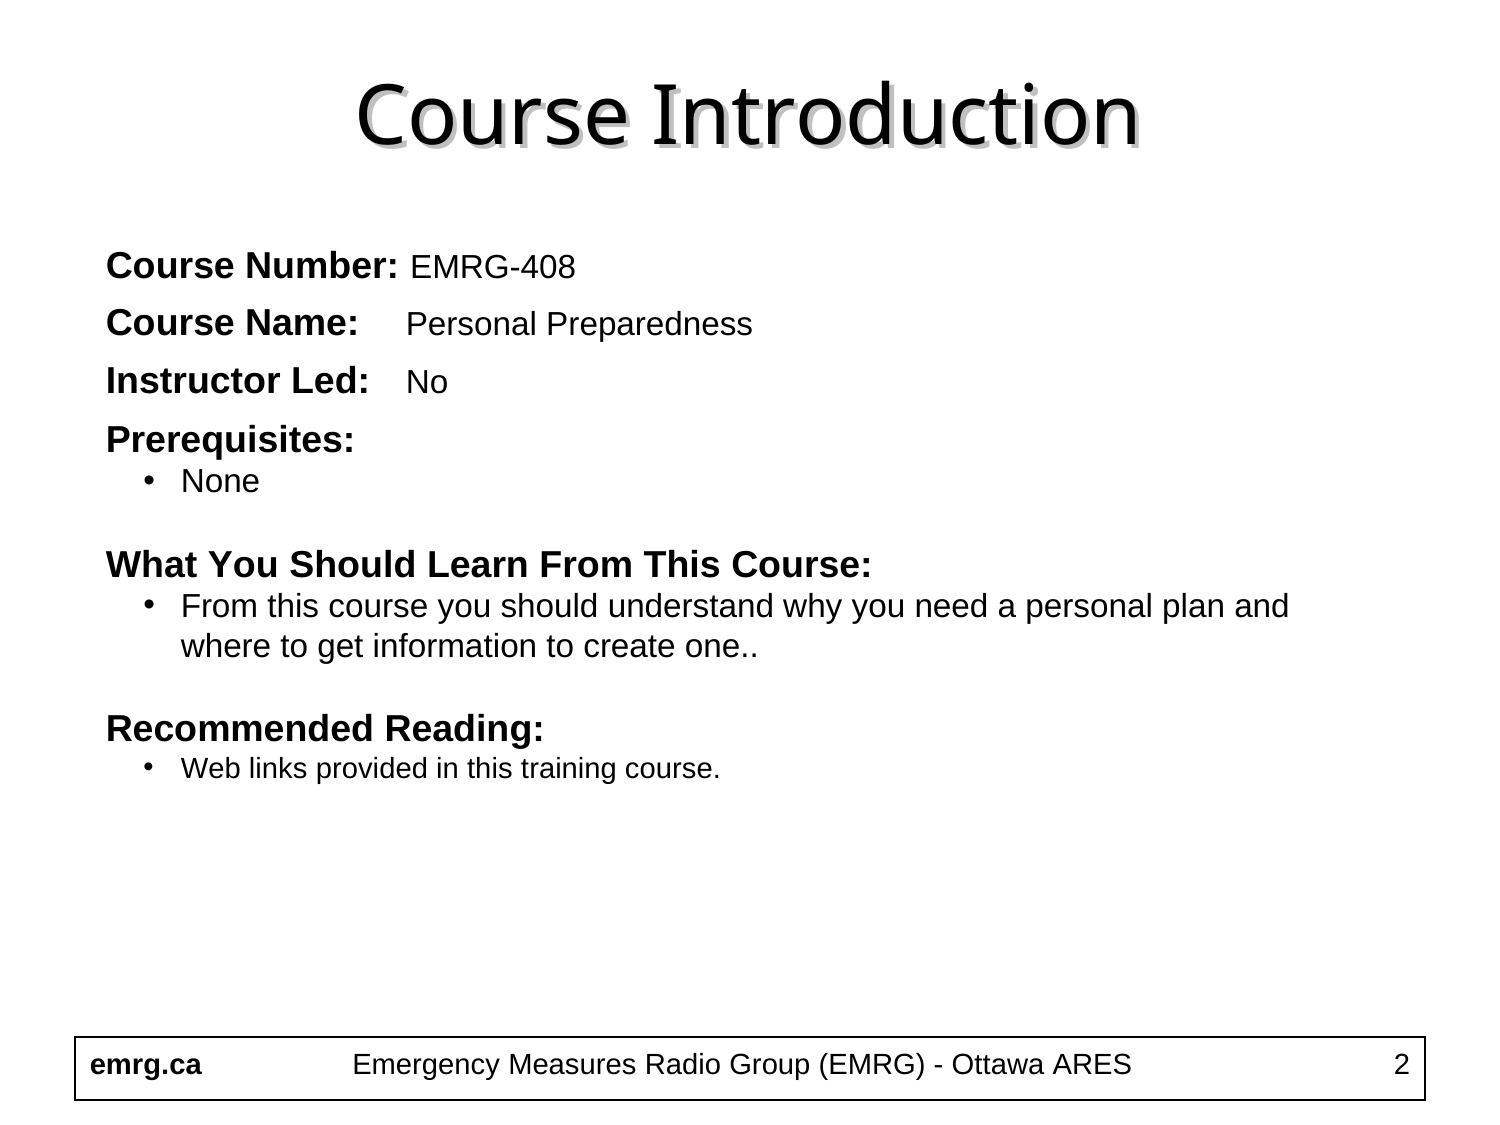

Course Introduction
Course Number: EMRG-408
Course Name:	Personal Preparedness
Instructor Led: 	No
Prerequisites:
None
What You Should Learn From This Course:
From this course you should understand why you need a personal plan and where to get information to create one..
Recommended Reading:
Web links provided in this training course.
Emergency Measures Radio Group (EMRG) - Ottawa ARES